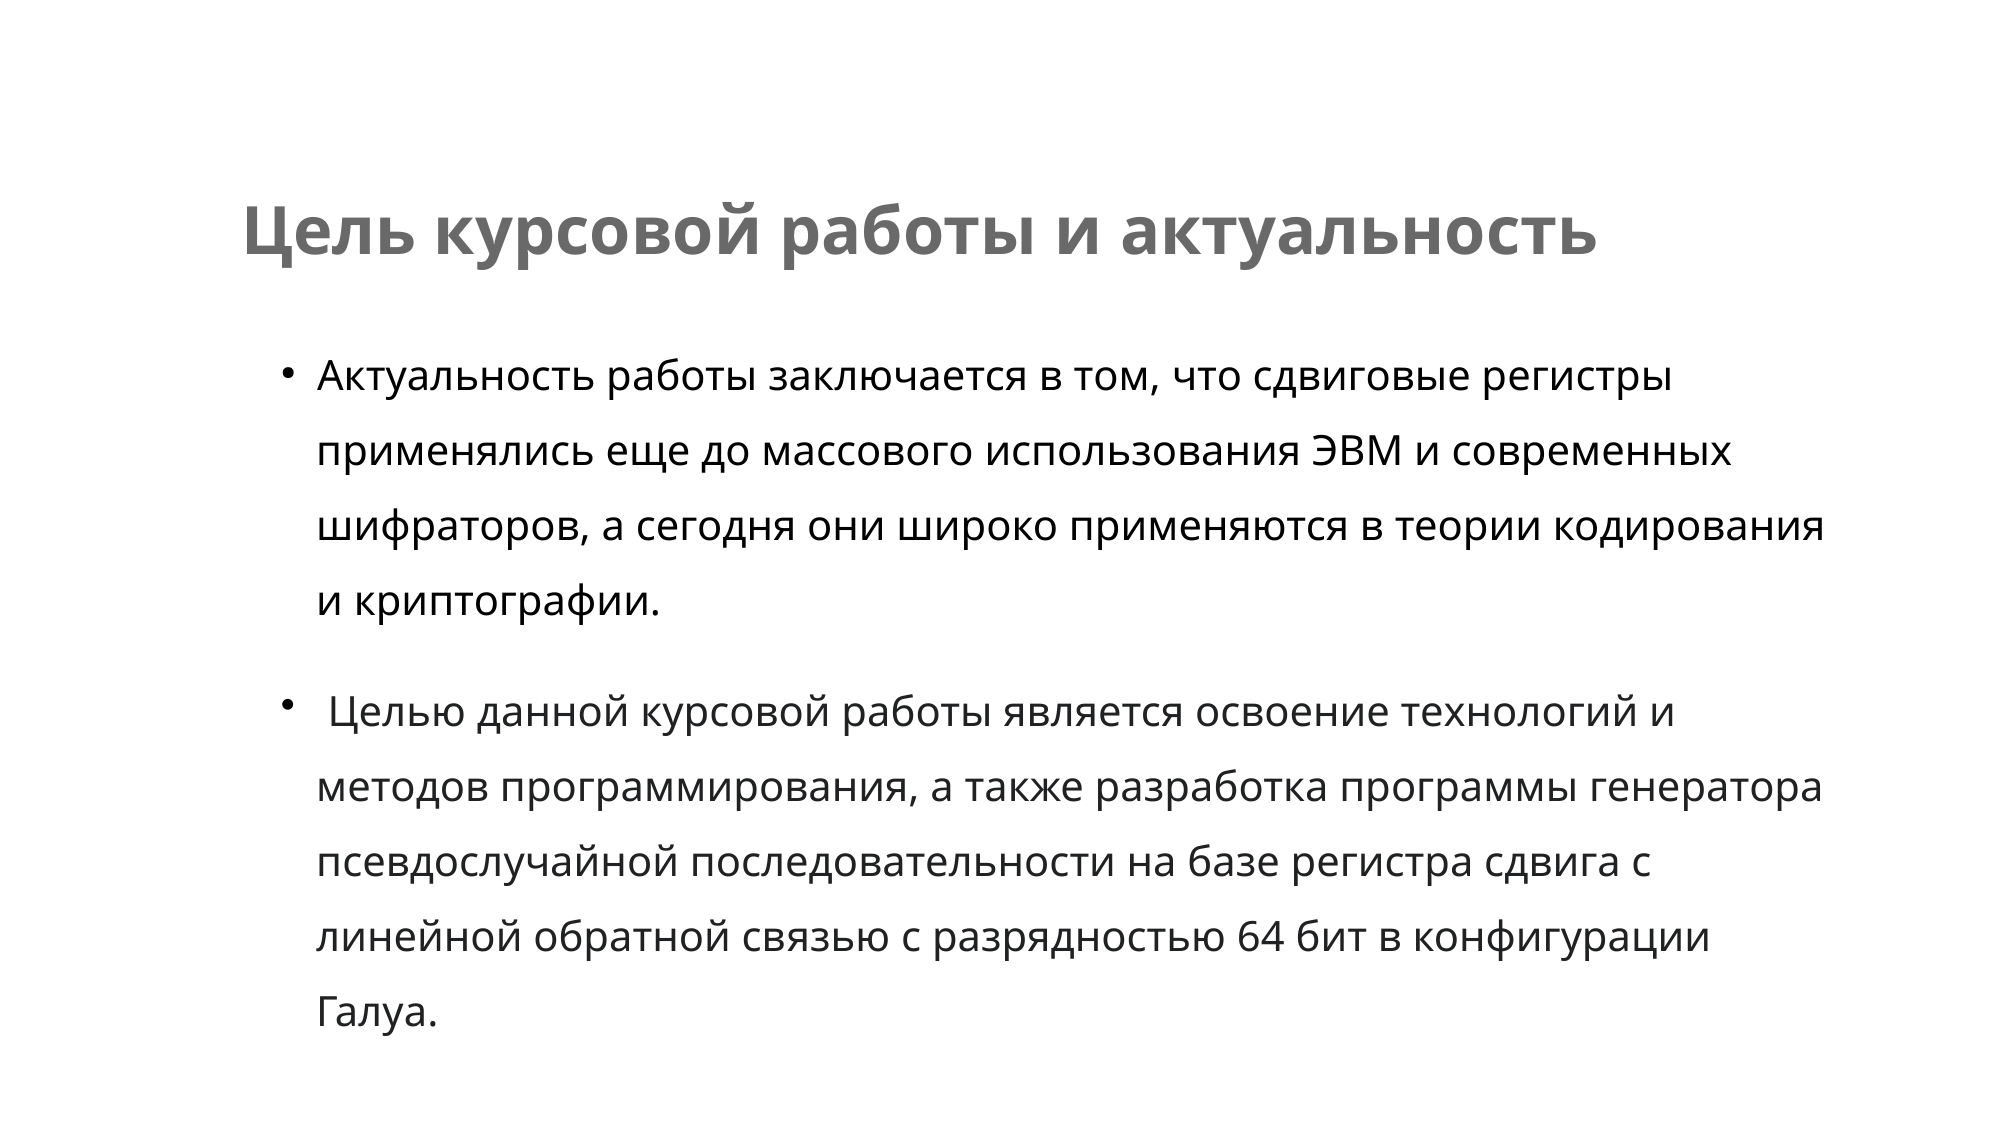

# Цель курсовой работы и актуальность
 Актуальность работы заключается в том, что сдвиговые регистры применялись еще до массового использования ЭВМ и современных шифраторов, а сегодня они широко применяются в теории кодирования и криптографии.
 Целью данной курсовой работы является освоение технологий и методов программирования, а также разработка программы генератора псевдослучайной последовательности на базе регистра сдвига с линейной обратной связью с разрядностью 64 бит в конфигурации Галуа.